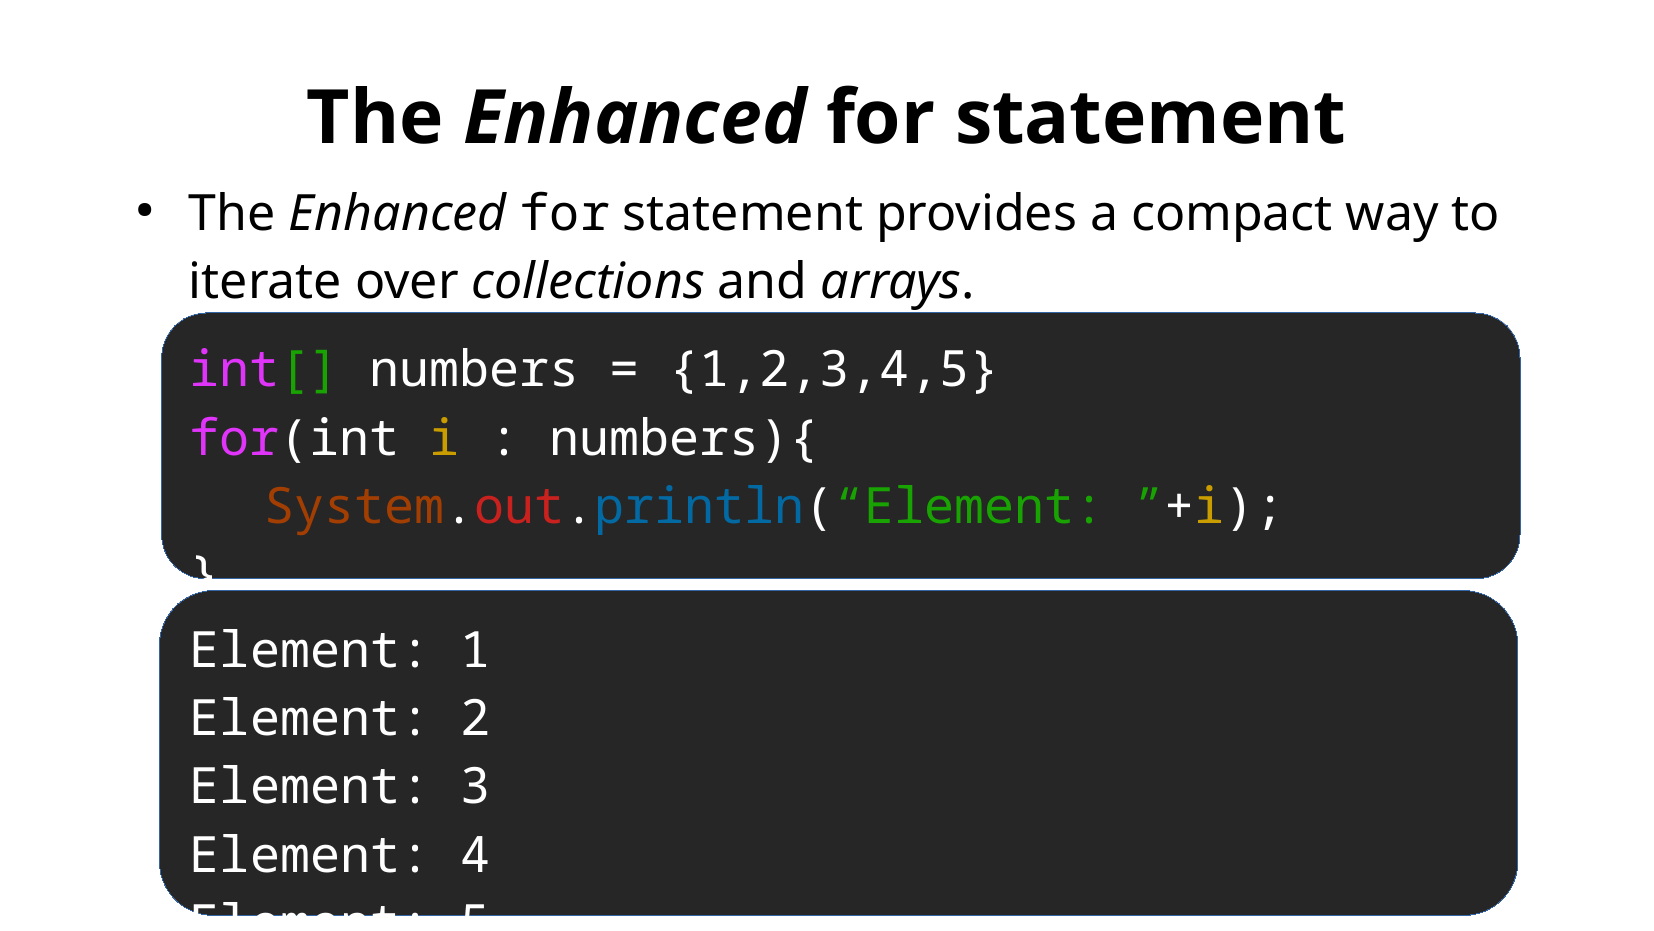

# The Enhanced for statement
The Enhanced for statement provides a compact way to iterate over collections and arrays.
int[] numbers = {1,2,3,4,5}
for(int i : numbers){
	System.out.println(“Element: ”+i);
}
Element: 1
Element: 2
Element: 3
Element: 4
Element: 5